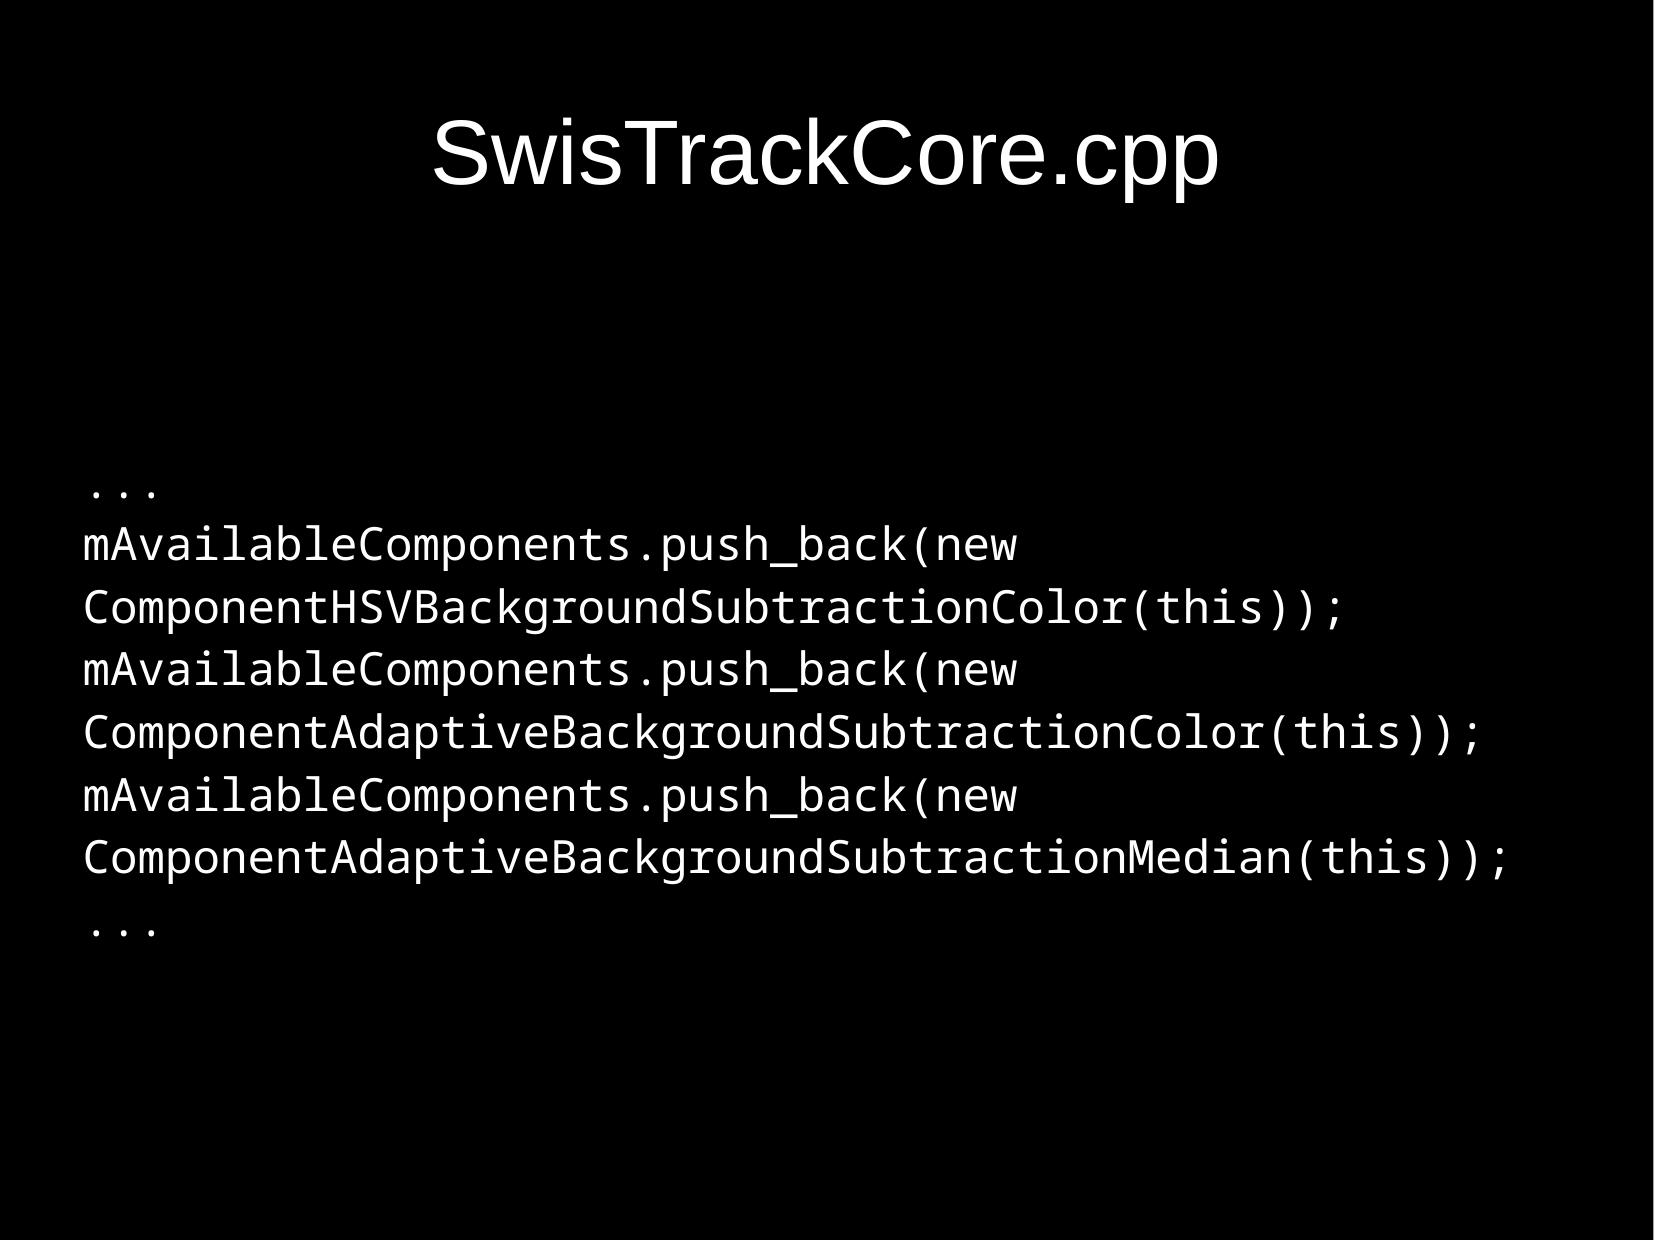

# SwisTrackCore.cpp
...
mAvailableComponents.push_back(new ComponentHSVBackgroundSubtractionColor(this));
mAvailableComponents.push_back(new ComponentAdaptiveBackgroundSubtractionColor(this));
mAvailableComponents.push_back(new ComponentAdaptiveBackgroundSubtractionMedian(this));
...